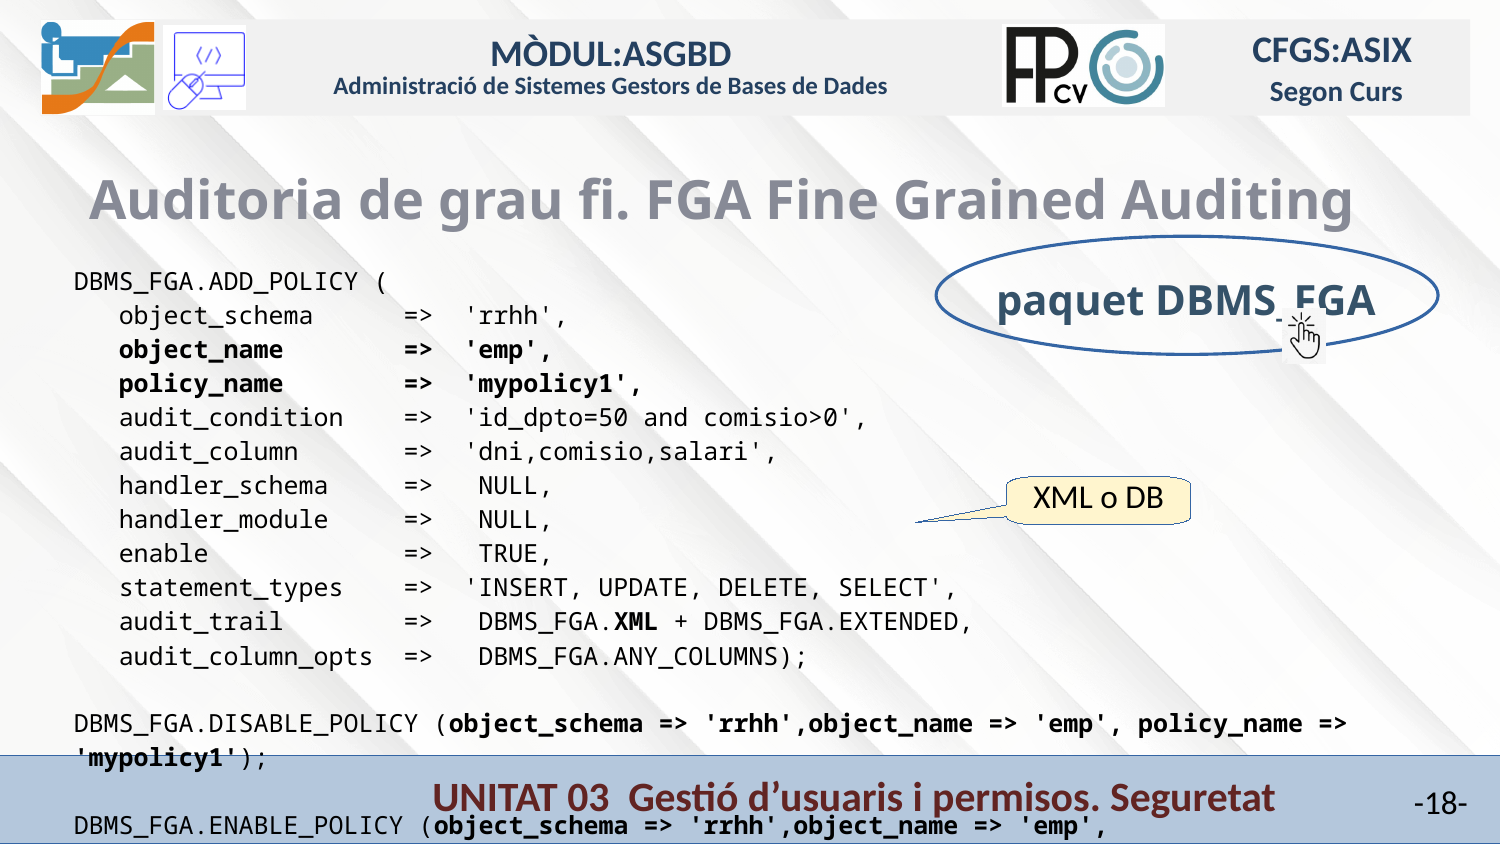

# Auditoria de grau fi. FGA Fine Grained Auditing
 paquet DBMS_FGA
DBMS_FGA.ADD_POLICY (
 object_schema => 'rrhh',
 object_name => 'emp',
 policy_name => 'mypolicy1',
 audit_condition => 'id_dpto=50 and comisio>0',
 audit_column => 'dni,comisio,salari',
 handler_schema => NULL,
 handler_module => NULL,
 enable => TRUE,
 statement_types => 'INSERT, UPDATE, DELETE, SELECT',
 audit_trail => DBMS_FGA.XML + DBMS_FGA.EXTENDED,
 audit_column_opts => DBMS_FGA.ANY_COLUMNS);
DBMS_FGA.DISABLE_POLICY (object_schema => 'rrhh',object_name => 'emp', policy_name => 'mypolicy1');
DBMS_FGA.ENABLE_POLICY (object_schema => 'rrhh',object_name => 'emp',
				 policy_name => 'mypolicy1', enable => TRUE/FALSE );
DBMS_FGA.DROP_POLICY (object_schema => 'rrhh',object_name => 'emp', policy_name => 'mypolicy1');
XML o DB